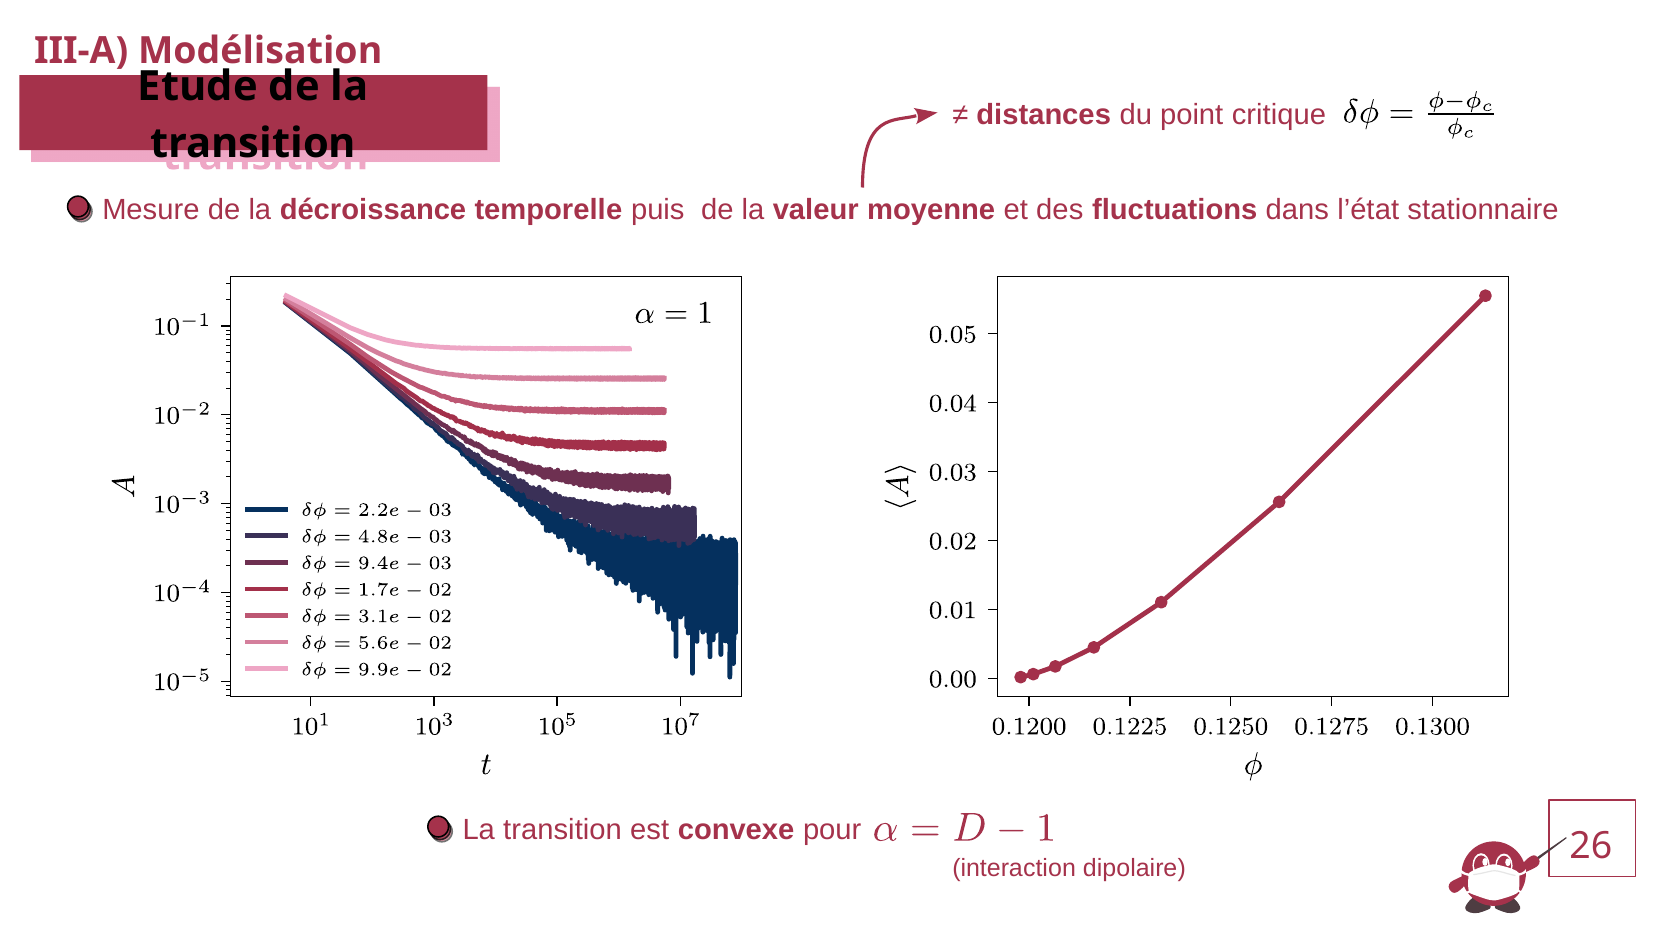

III-A) Modélisation
Etude de la transition
≠ distances du point critique
Mesure de la décroissance temporelle puis de la valeur moyenne et des fluctuations dans l’état stationnaire
La transition est convexe pour
(interaction dipolaire)